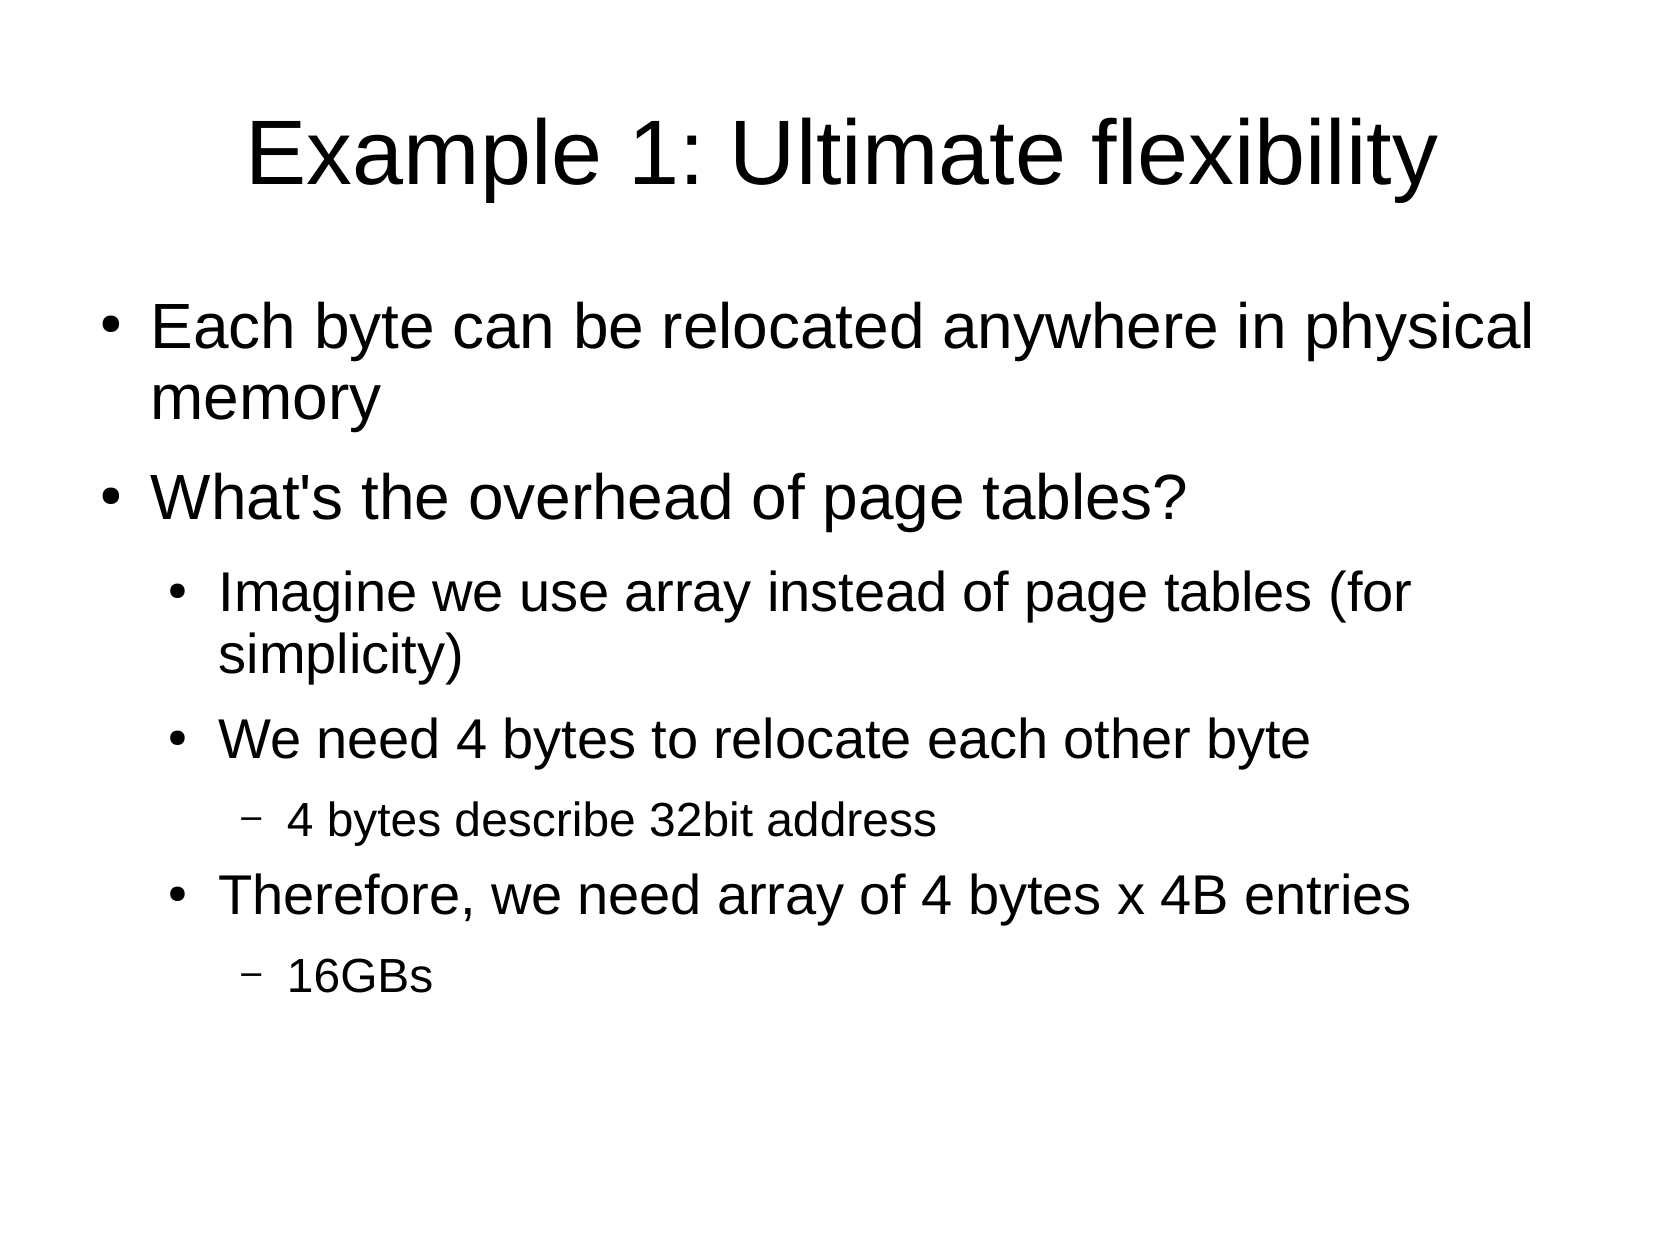

# Example 1: Ultimate flexibility
Each byte can be relocated anywhere in physical memory
What's the overhead of page tables?
Imagine we use array instead of page tables (for simplicity)
We need 4 bytes to relocate each other byte
4 bytes describe 32bit address
Therefore, we need array of 4 bytes x 4B entries
16GBs